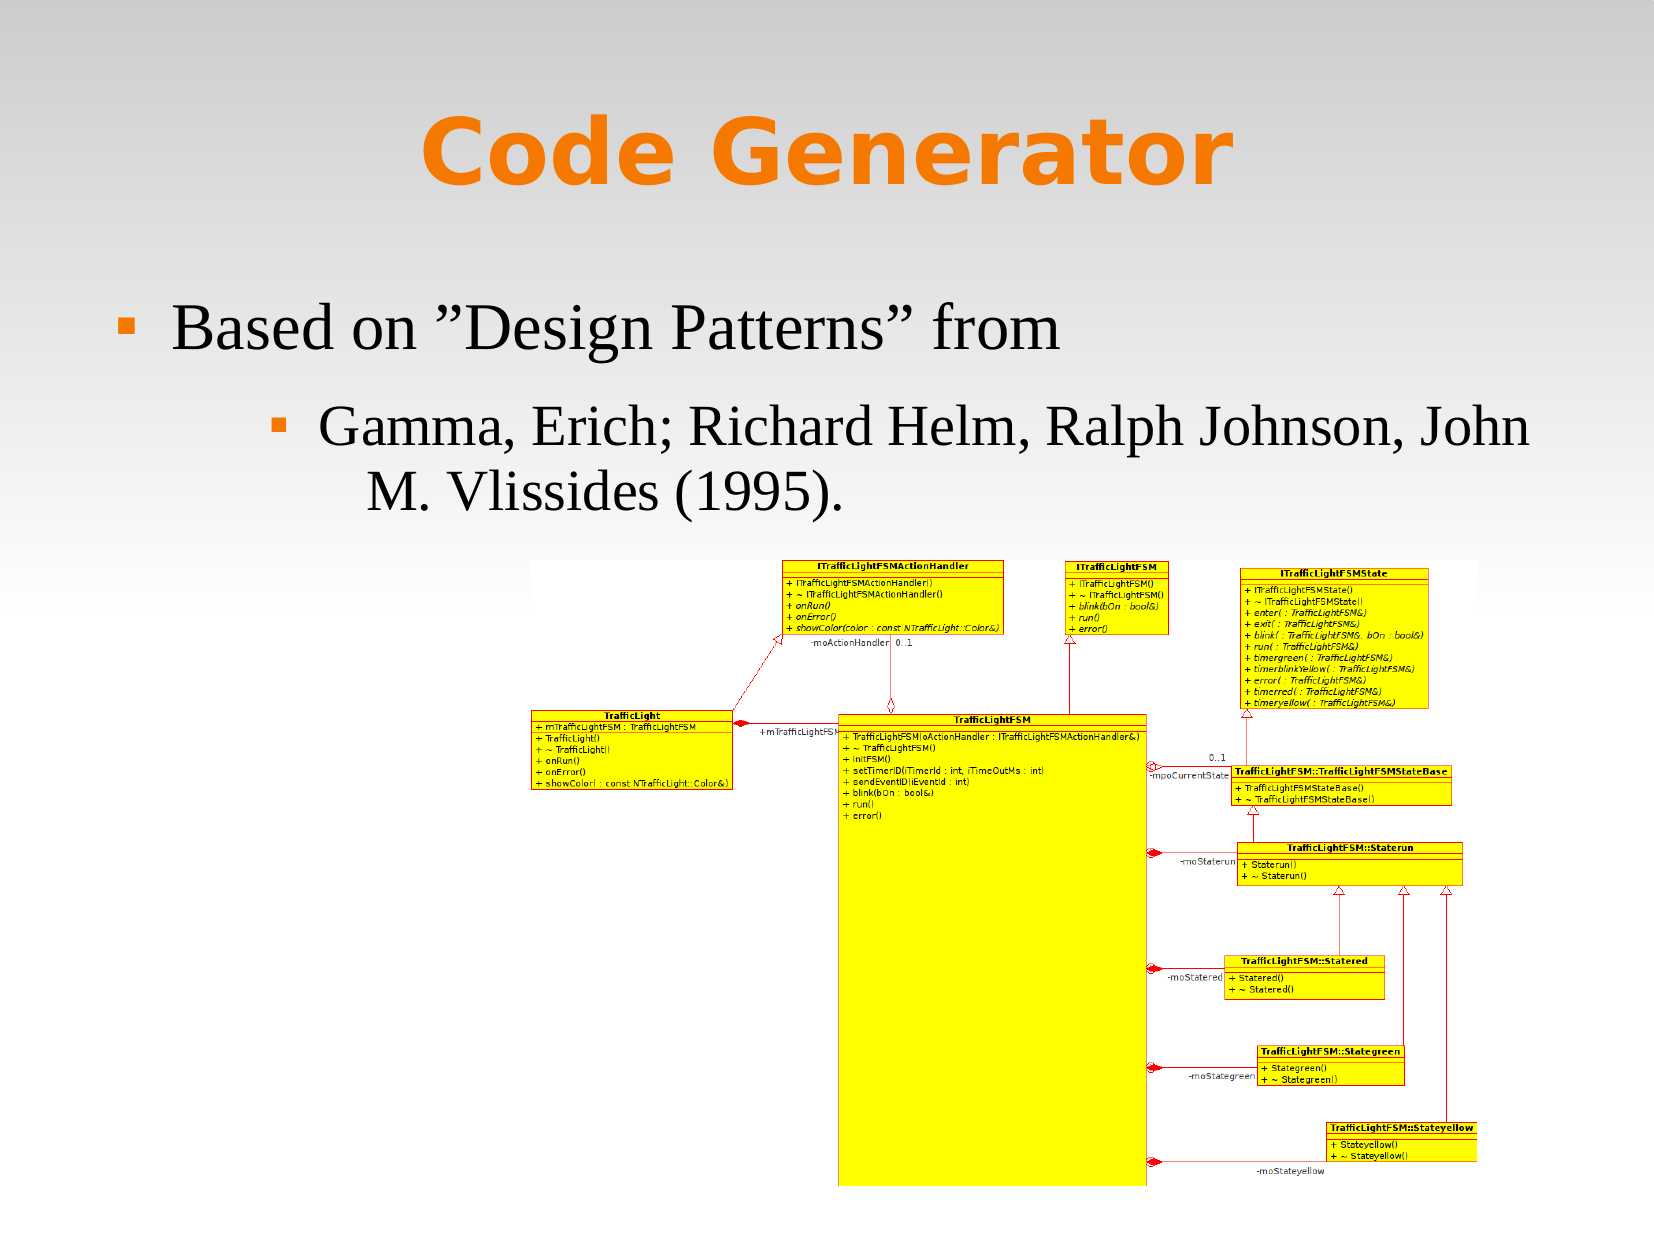

# Code Generator
Based on ”Design Patterns” from
Gamma, Erich; Richard Helm, Ralph Johnson, John M. Vlissides (1995).